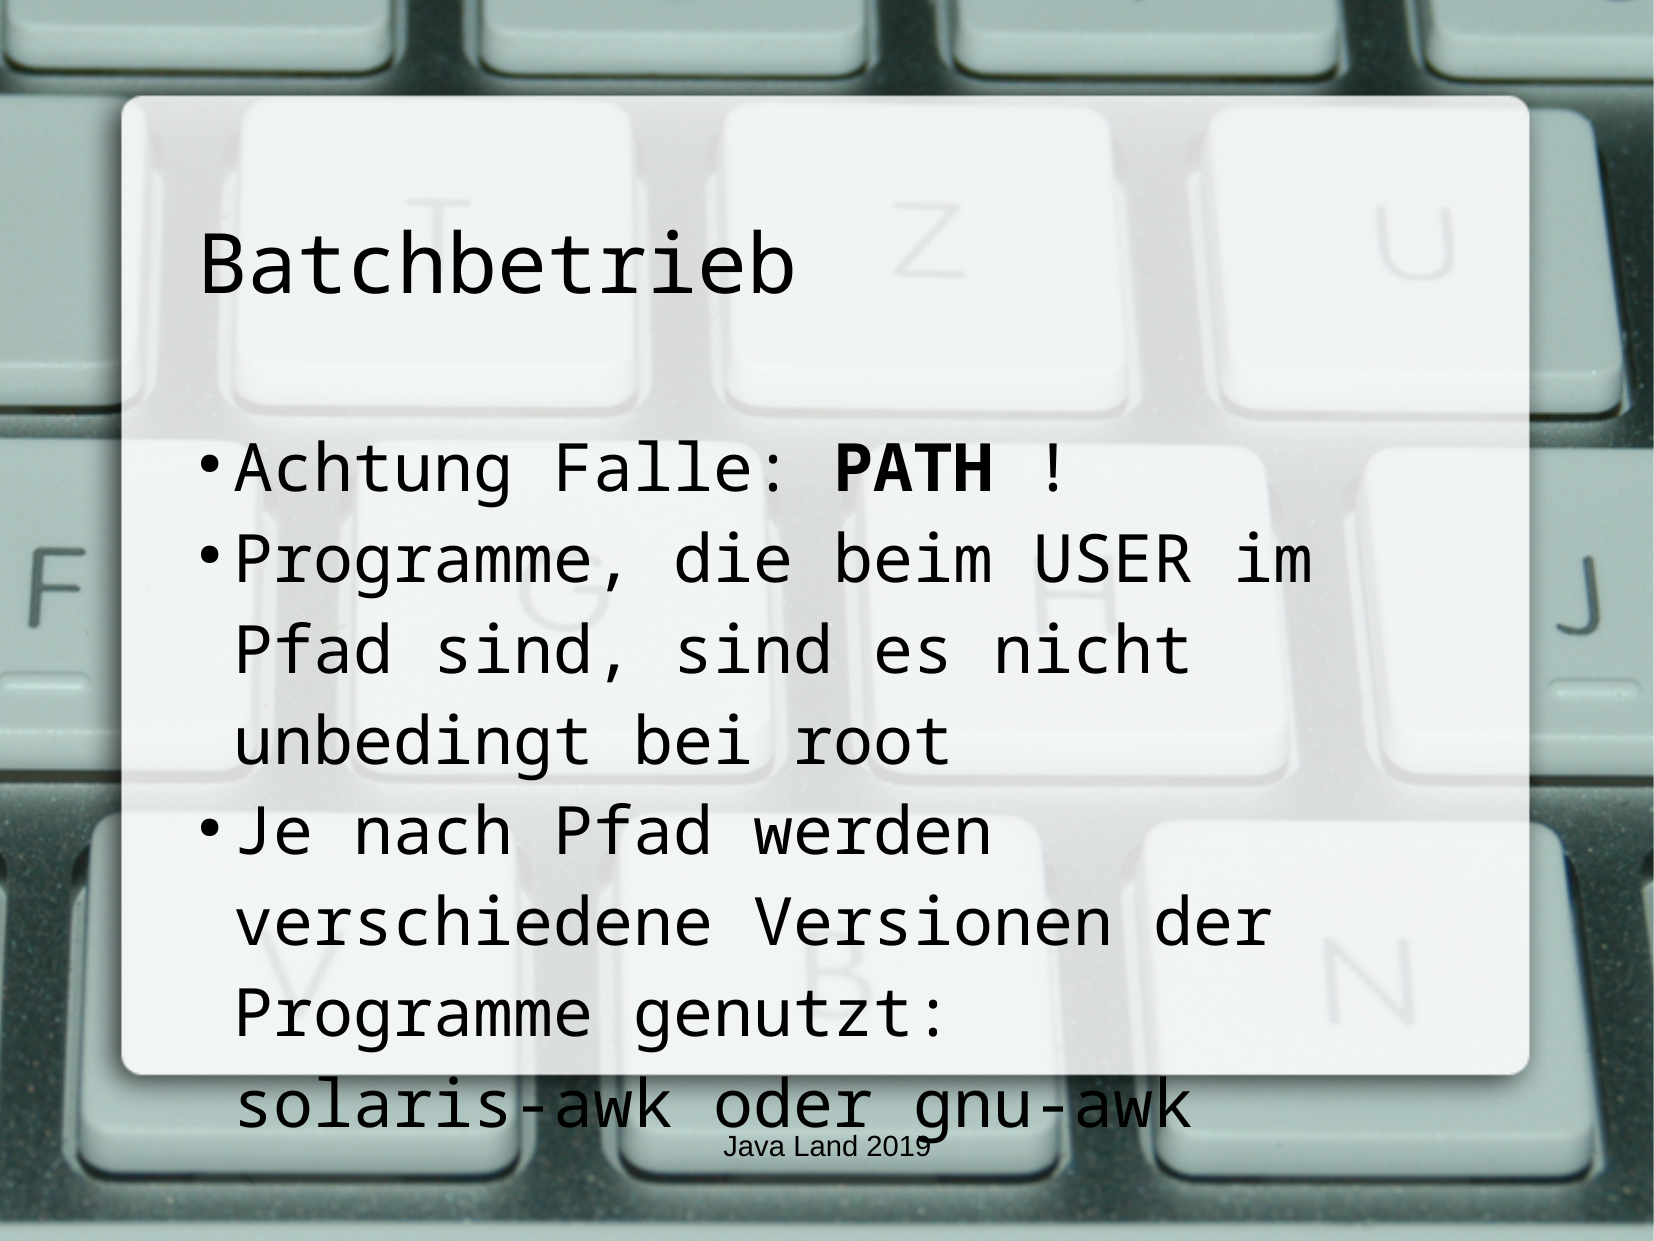

#
Batchbetrieb
Achtung Falle: PATH !
Programme, die beim USER im Pfad sind, sind es nicht unbedingt bei root
Je nach Pfad werden verschiedene Versionen der Programme genutzt:
solaris-awk oder gnu-awk